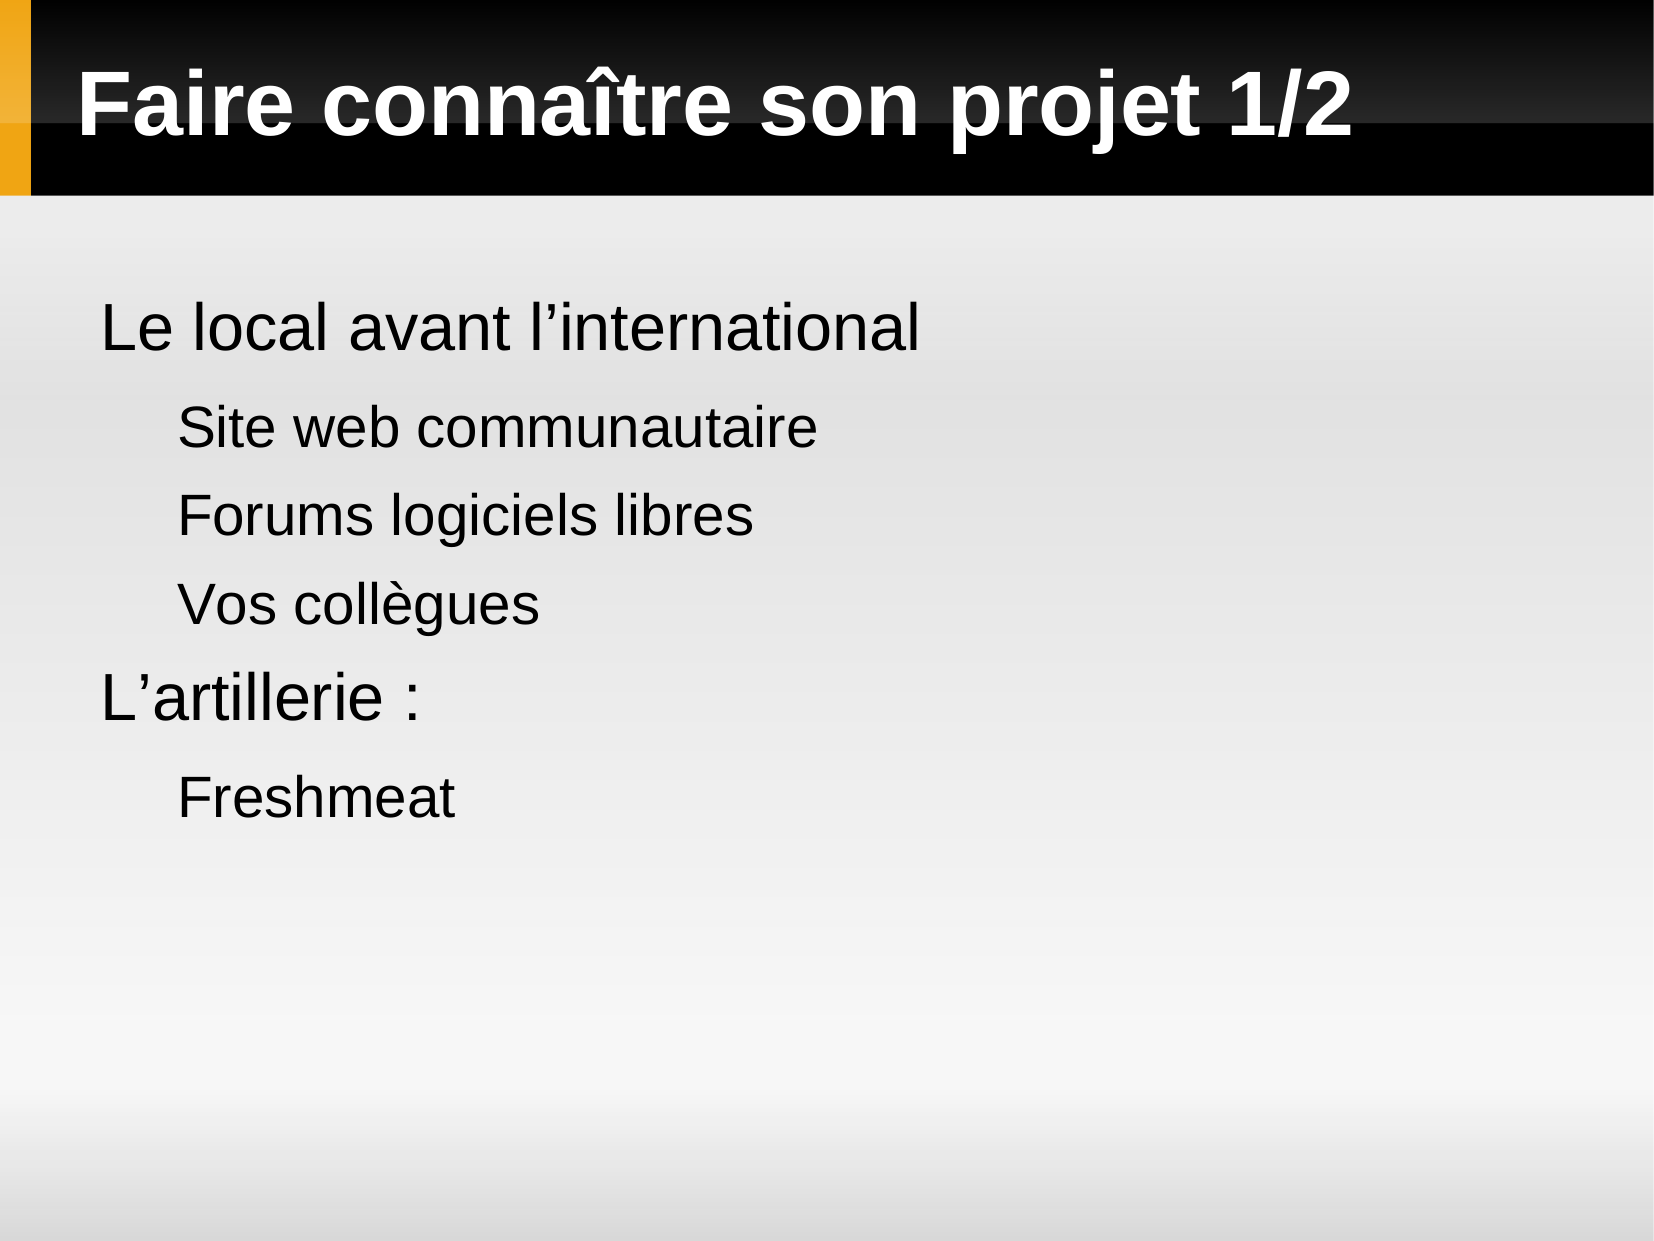

# Faire connaître son projet 1/2
Le local avant l’international
Site web communautaire
Forums logiciels libres
Vos collègues
L’artillerie :
Freshmeat